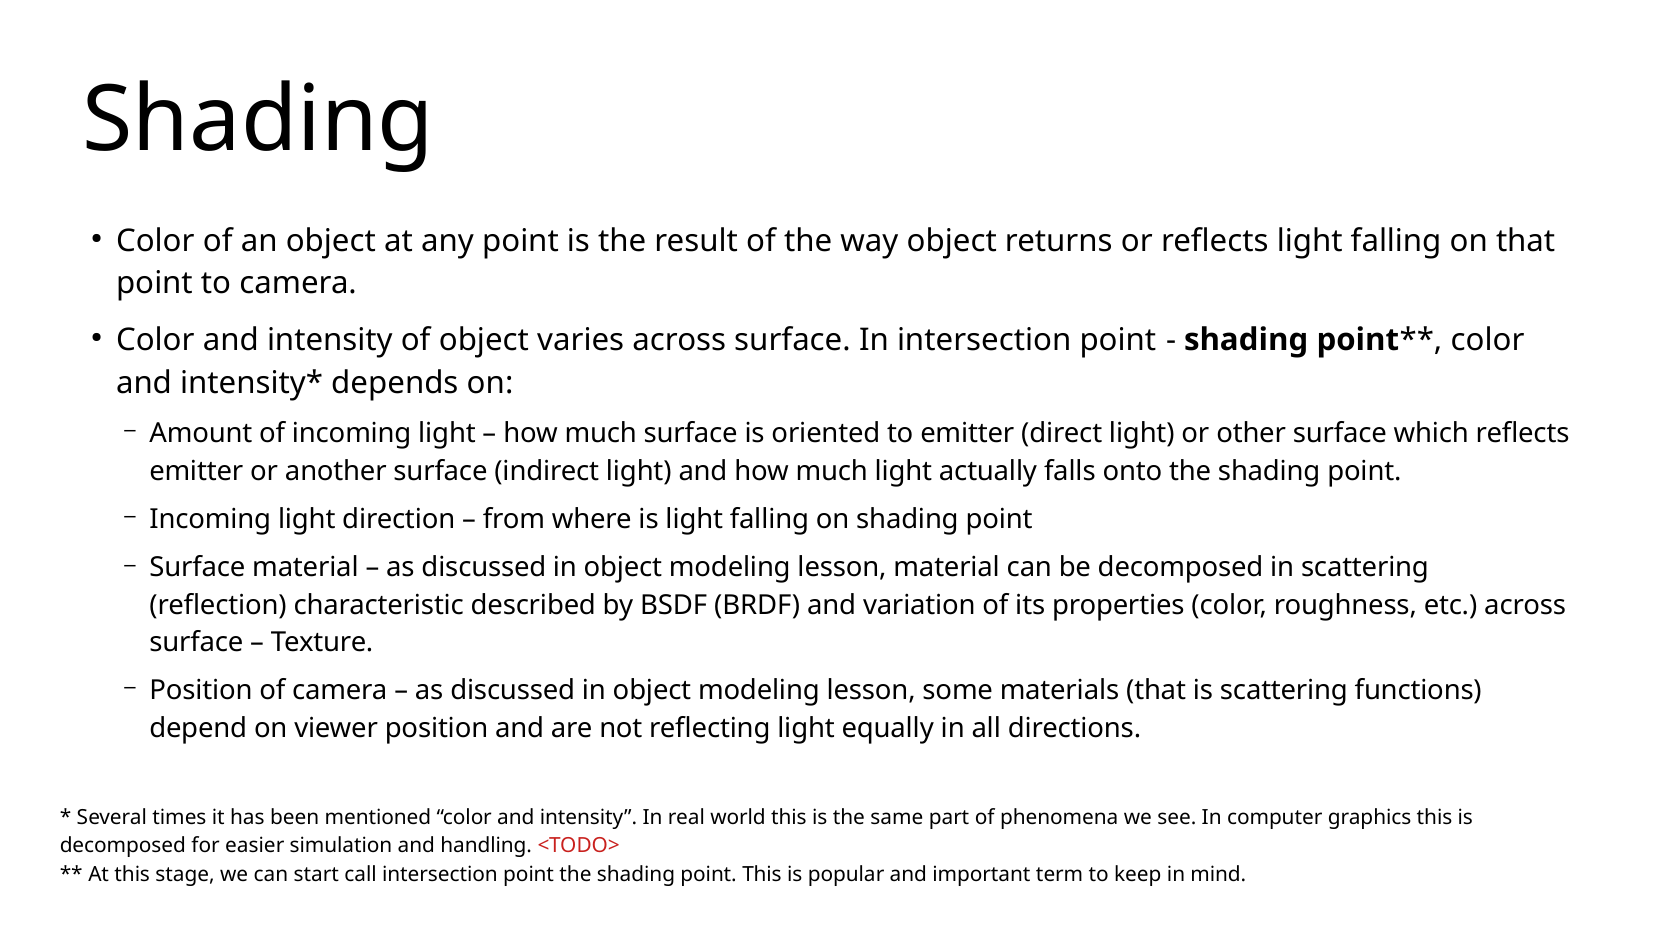

# Shading
Color of an object at any point is the result of the way object returns or reflects light falling on that point to camera.
Color and intensity of object varies across surface. In intersection point - shading point**, color and intensity* depends on:
Amount of incoming light – how much surface is oriented to emitter (direct light) or other surface which reflects emitter or another surface (indirect light) and how much light actually falls onto the shading point.
Incoming light direction – from where is light falling on shading point
Surface material – as discussed in object modeling lesson, material can be decomposed in scattering (reflection) characteristic described by BSDF (BRDF) and variation of its properties (color, roughness, etc.) across surface – Texture.
Position of camera – as discussed in object modeling lesson, some materials (that is scattering functions) depend on viewer position and are not reflecting light equally in all directions.
* Several times it has been mentioned “color and intensity”. In real world this is the same part of phenomena we see. In computer graphics this is decomposed for easier simulation and handling. <TODO>
** At this stage, we can start call intersection point the shading point. This is popular and important term to keep in mind.